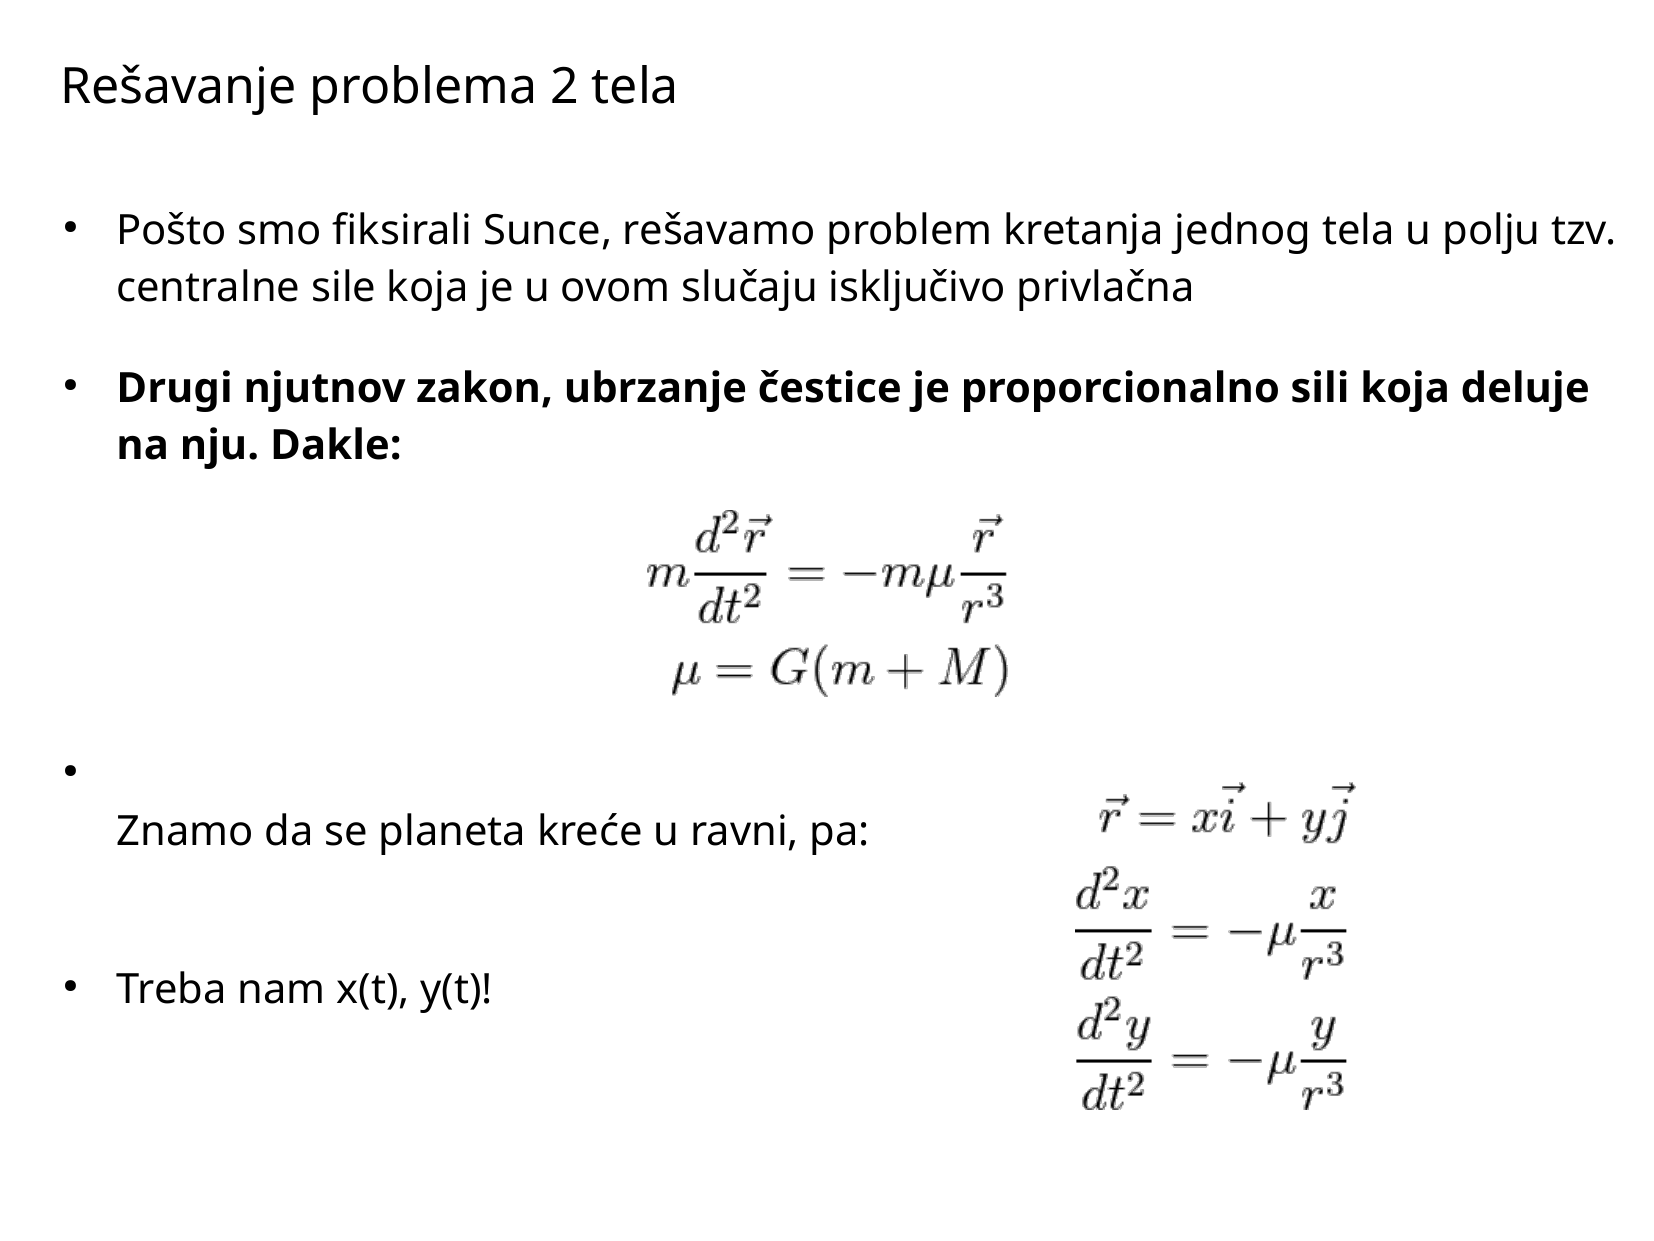

# Rešavanje problema 2 tela
Pošto smo fiksirali Sunce, rešavamo problem kretanja jednog tela u polju tzv. centralne sile koja je u ovom slučaju isključivo privlačna
Drugi njutnov zakon, ubrzanje čestice je proporcionalno sili koja deluje na nju. Dakle:
Znamo da se planeta kreće u ravni, pa:
Treba nam x(t), y(t)!